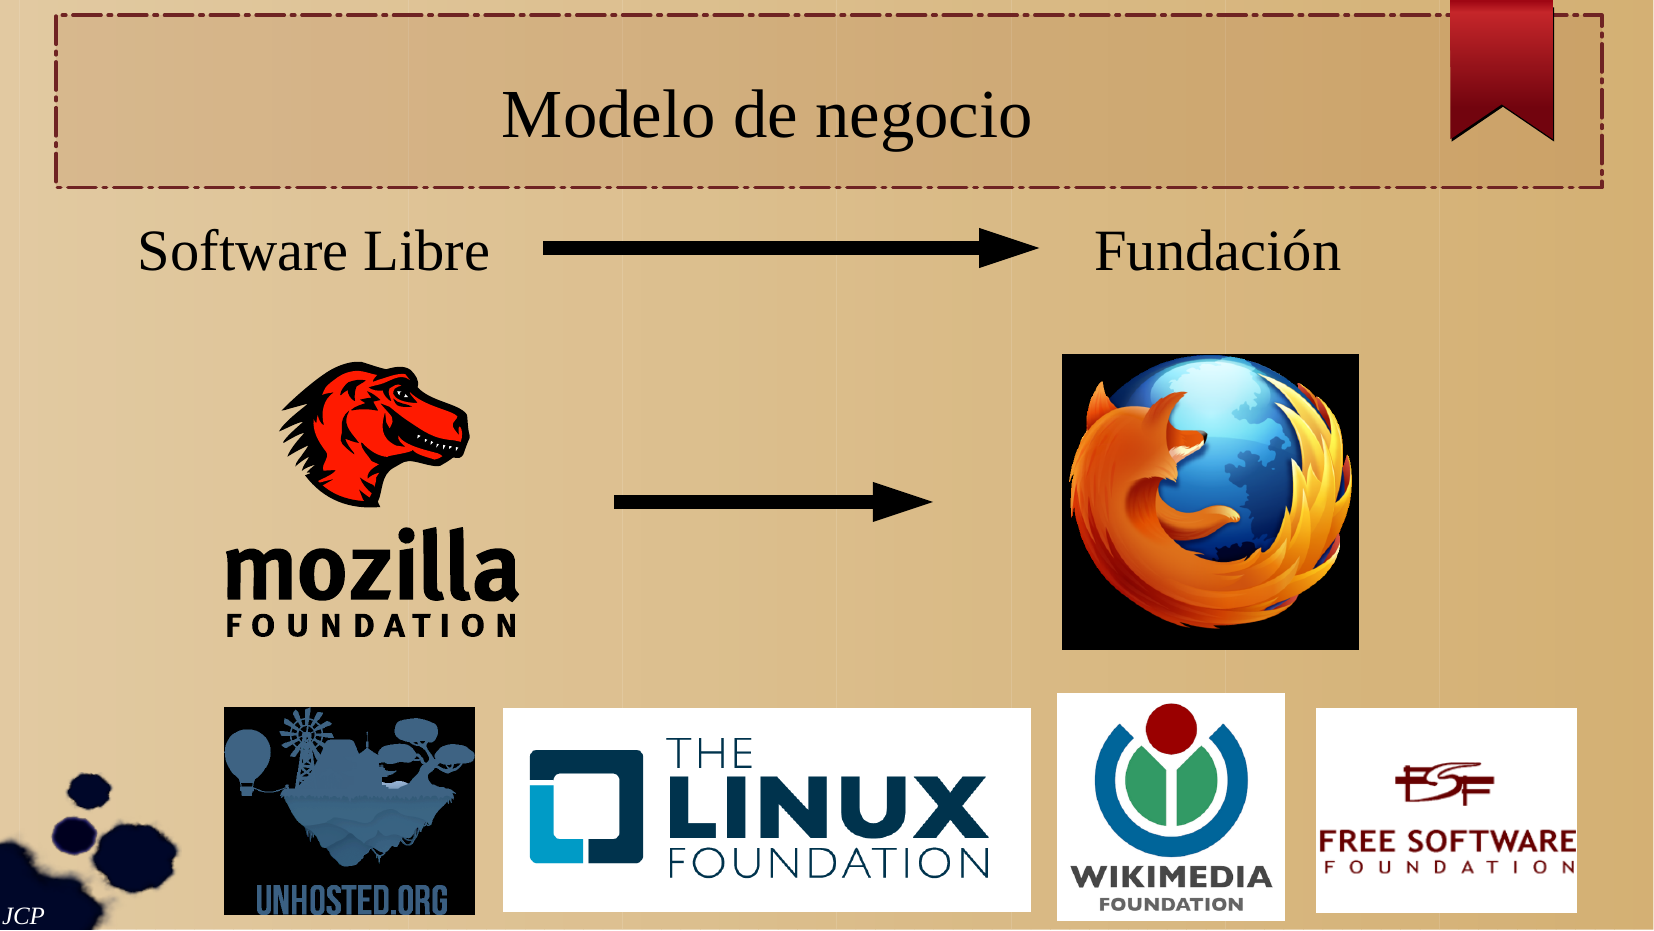

# Modelo de negocio
Software Libre
Fundación
JCP